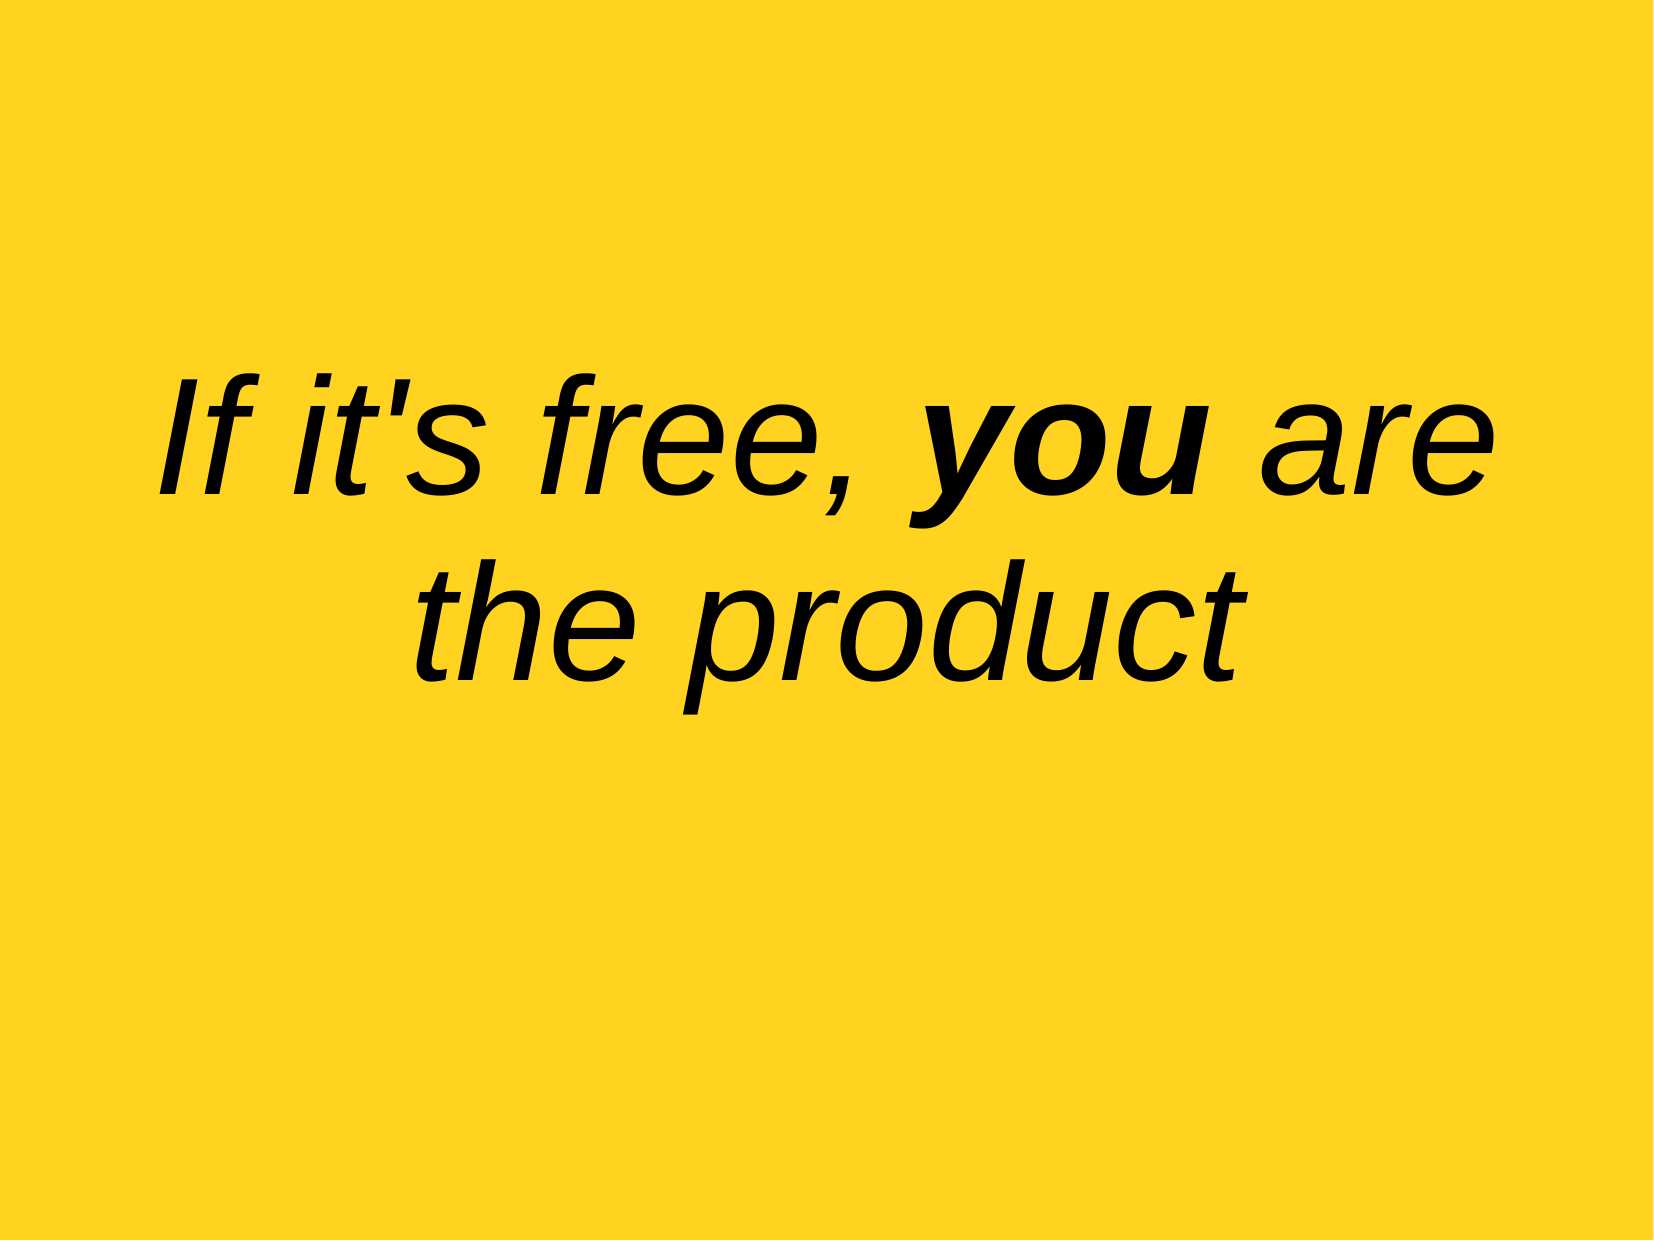

# If it's free, you are the product